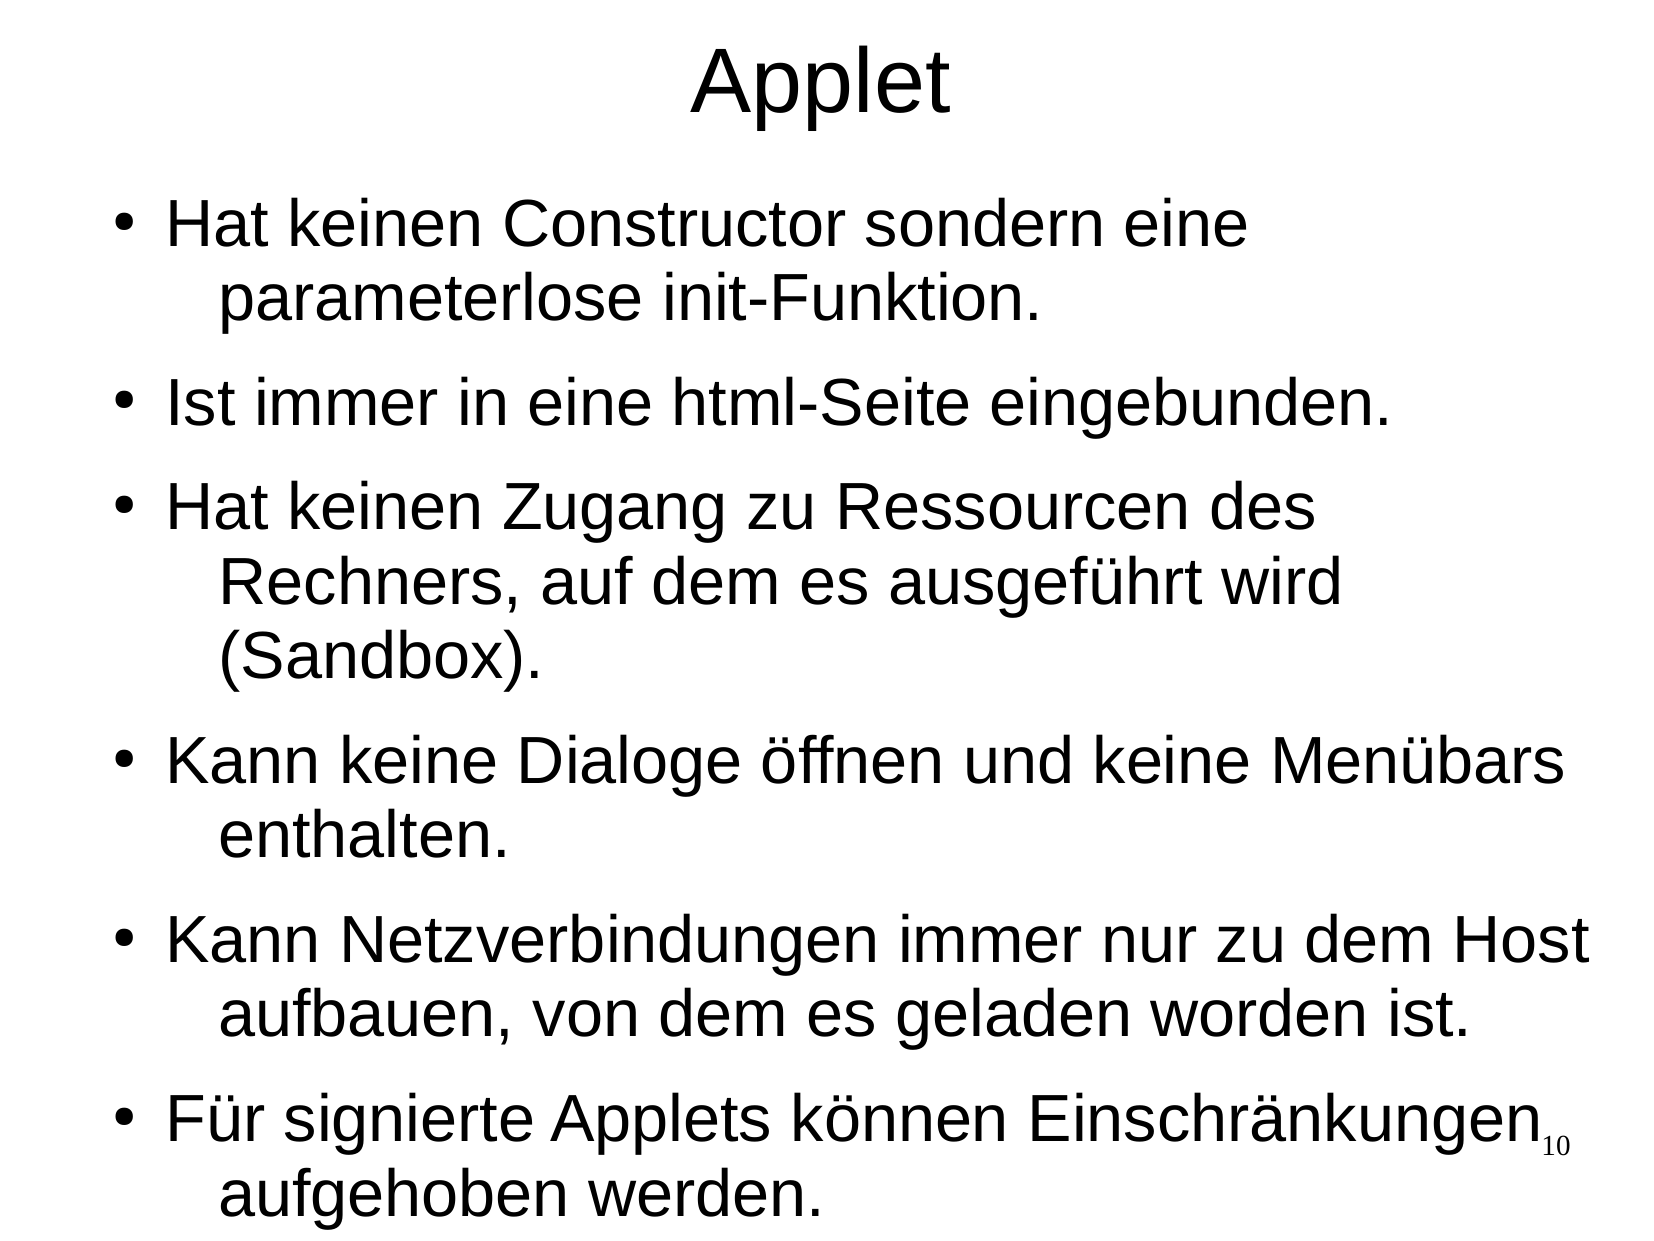

# Applet
Hat keinen Constructor sondern eine parameterlose init-Funktion.
Ist immer in eine html-Seite eingebunden.
Hat keinen Zugang zu Ressourcen des Rechners, auf dem es ausgeführt wird (Sandbox).
Kann keine Dialoge öffnen und keine Menübars enthalten.
Kann Netzverbindungen immer nur zu dem Host aufbauen, von dem es geladen worden ist.
Für signierte Applets können Einschränkungen aufgehoben werden.
10